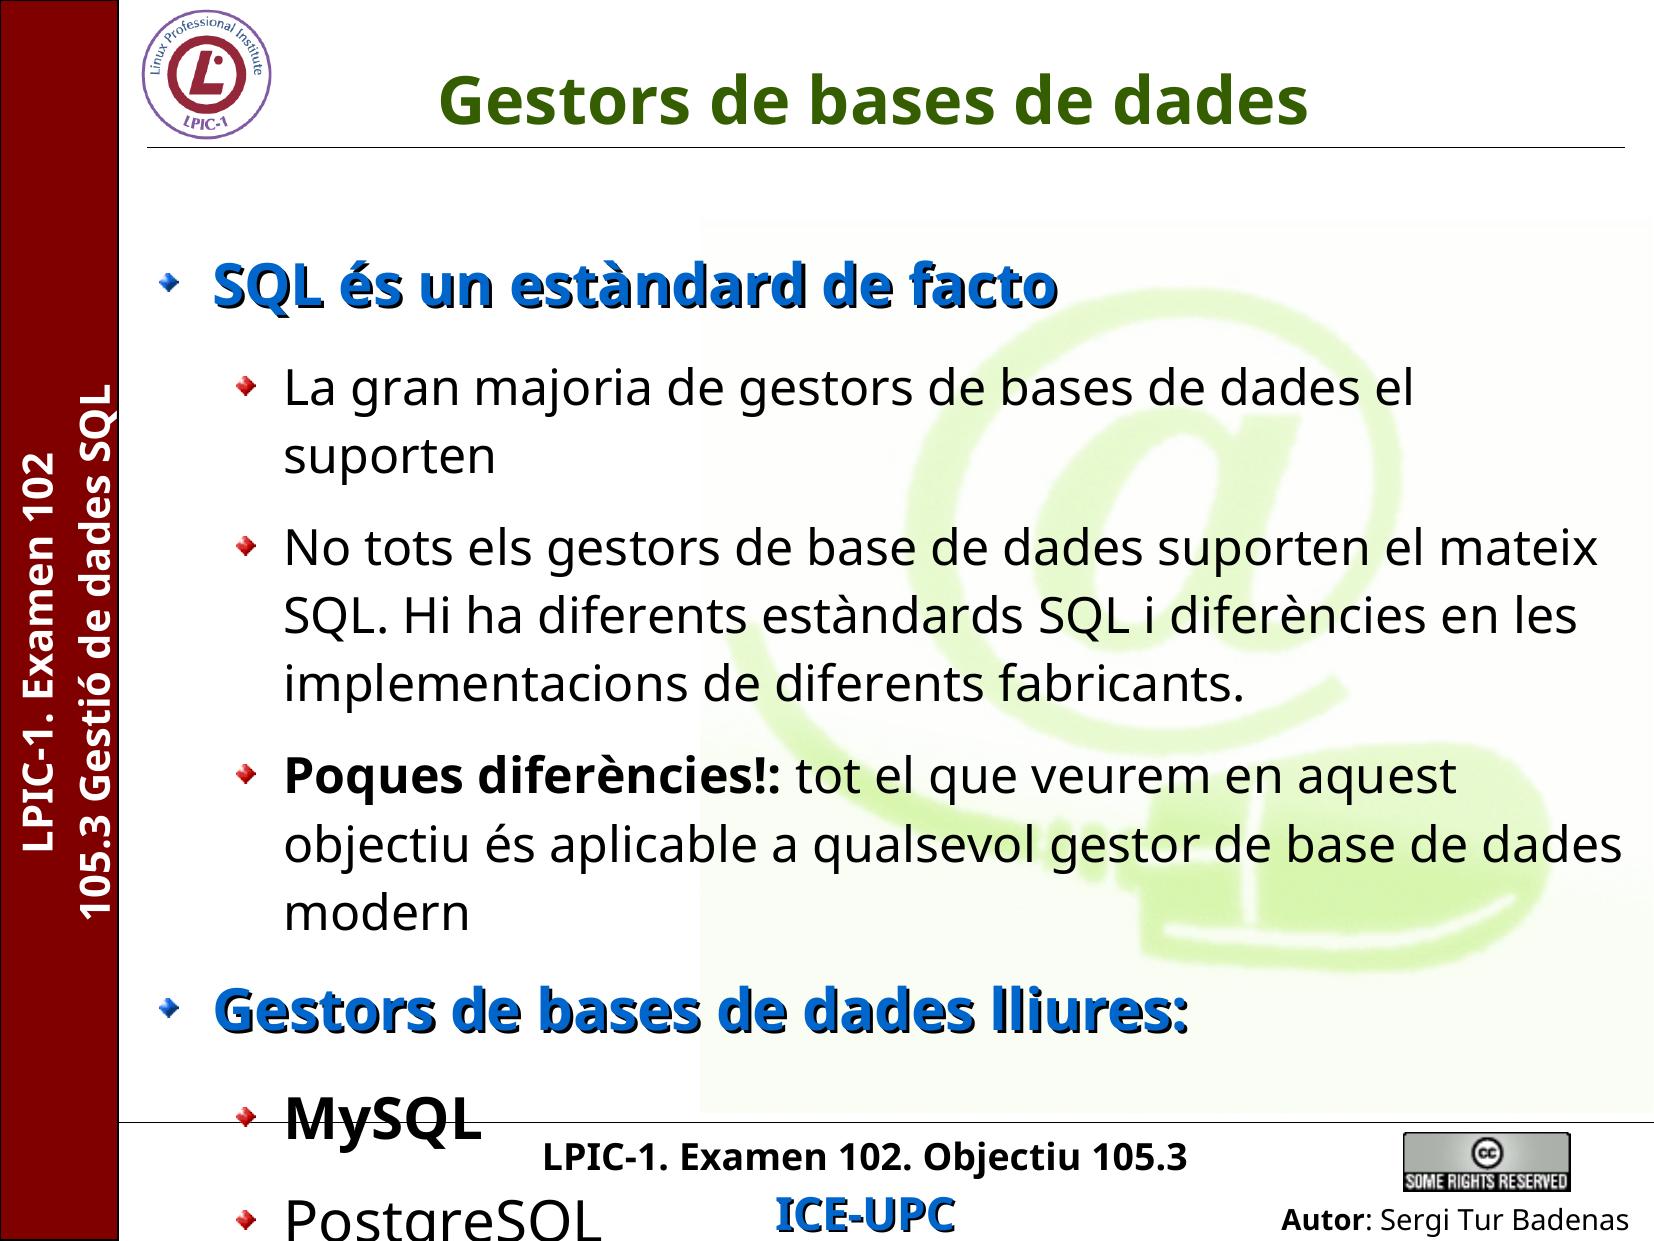

# Gestors de bases de dades
SQL és un estàndard de facto
La gran majoria de gestors de bases de dades el suporten
No tots els gestors de base de dades suporten el mateix SQL. Hi ha diferents estàndards SQL i diferències en les implementacions de diferents fabricants.
Poques diferències!: tot el que veurem en aquest objectiu és aplicable a qualsevol gestor de base de dades modern
Gestors de bases de dades lliures:
MySQL
PostgreSQL